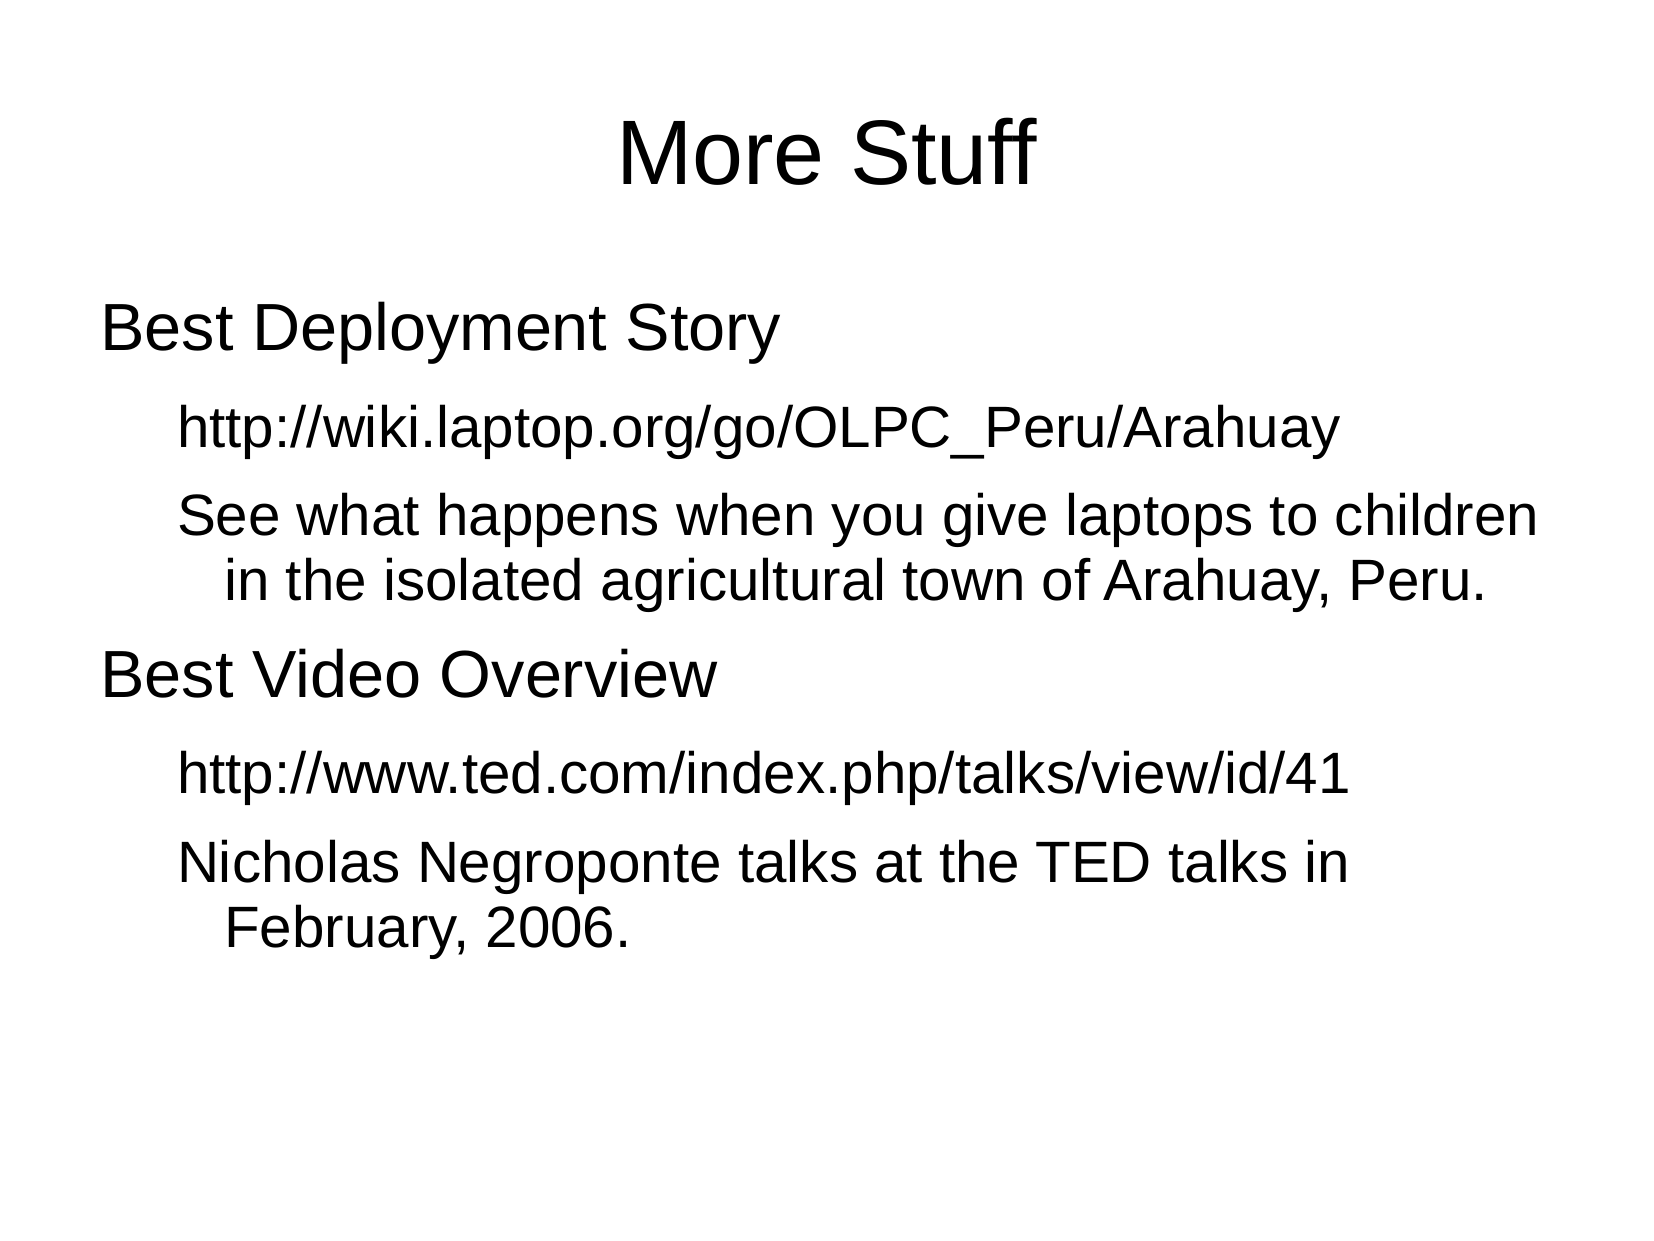

# More Stuff
Best Deployment Story
http://wiki.laptop.org/go/OLPC_Peru/Arahuay
See what happens when you give laptops to children in the isolated agricultural town of Arahuay, Peru.
Best Video Overview
http://www.ted.com/index.php/talks/view/id/41
Nicholas Negroponte talks at the TED talks in February, 2006.